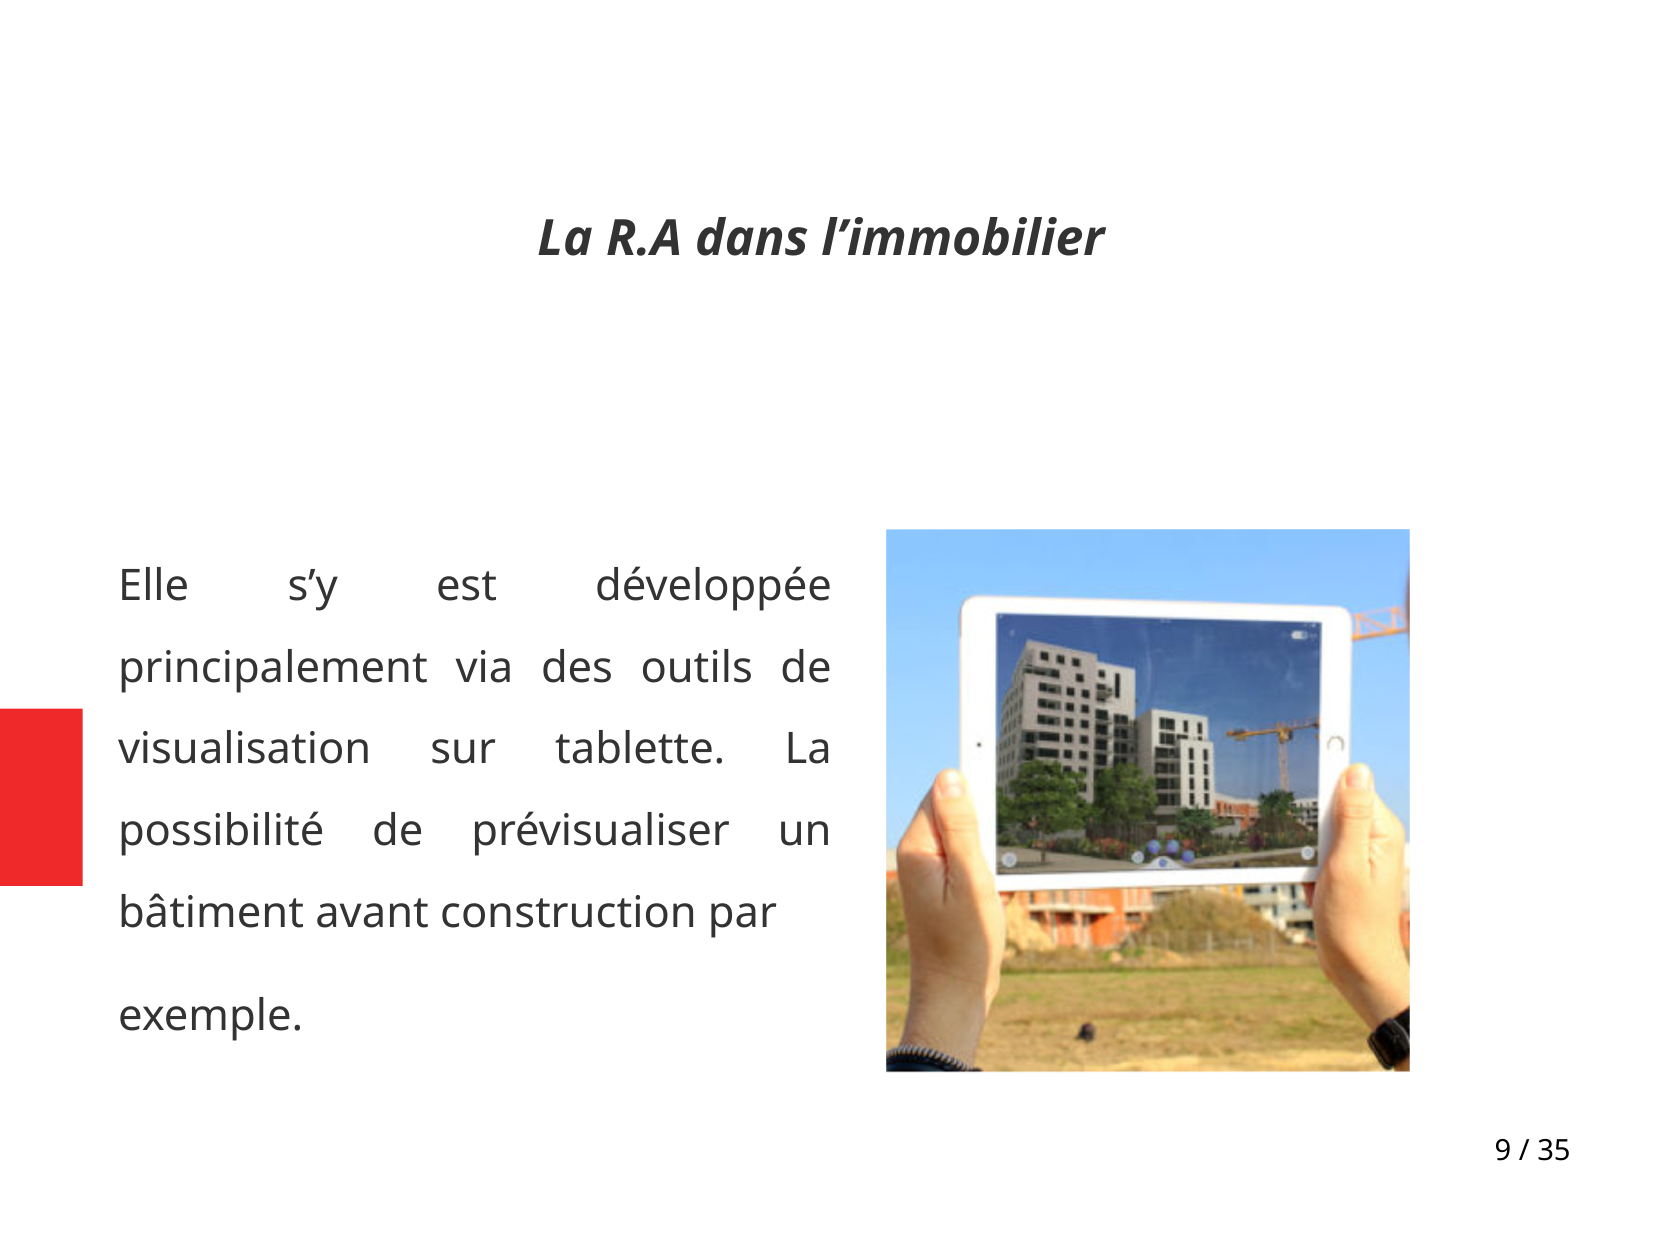

# La R.A dans l’immobilier
Elle s’y est développée principalement via des outils de visualisation sur tablette. La possibilité de prévisualiser un bâtiment avant construction par
exemple.
9